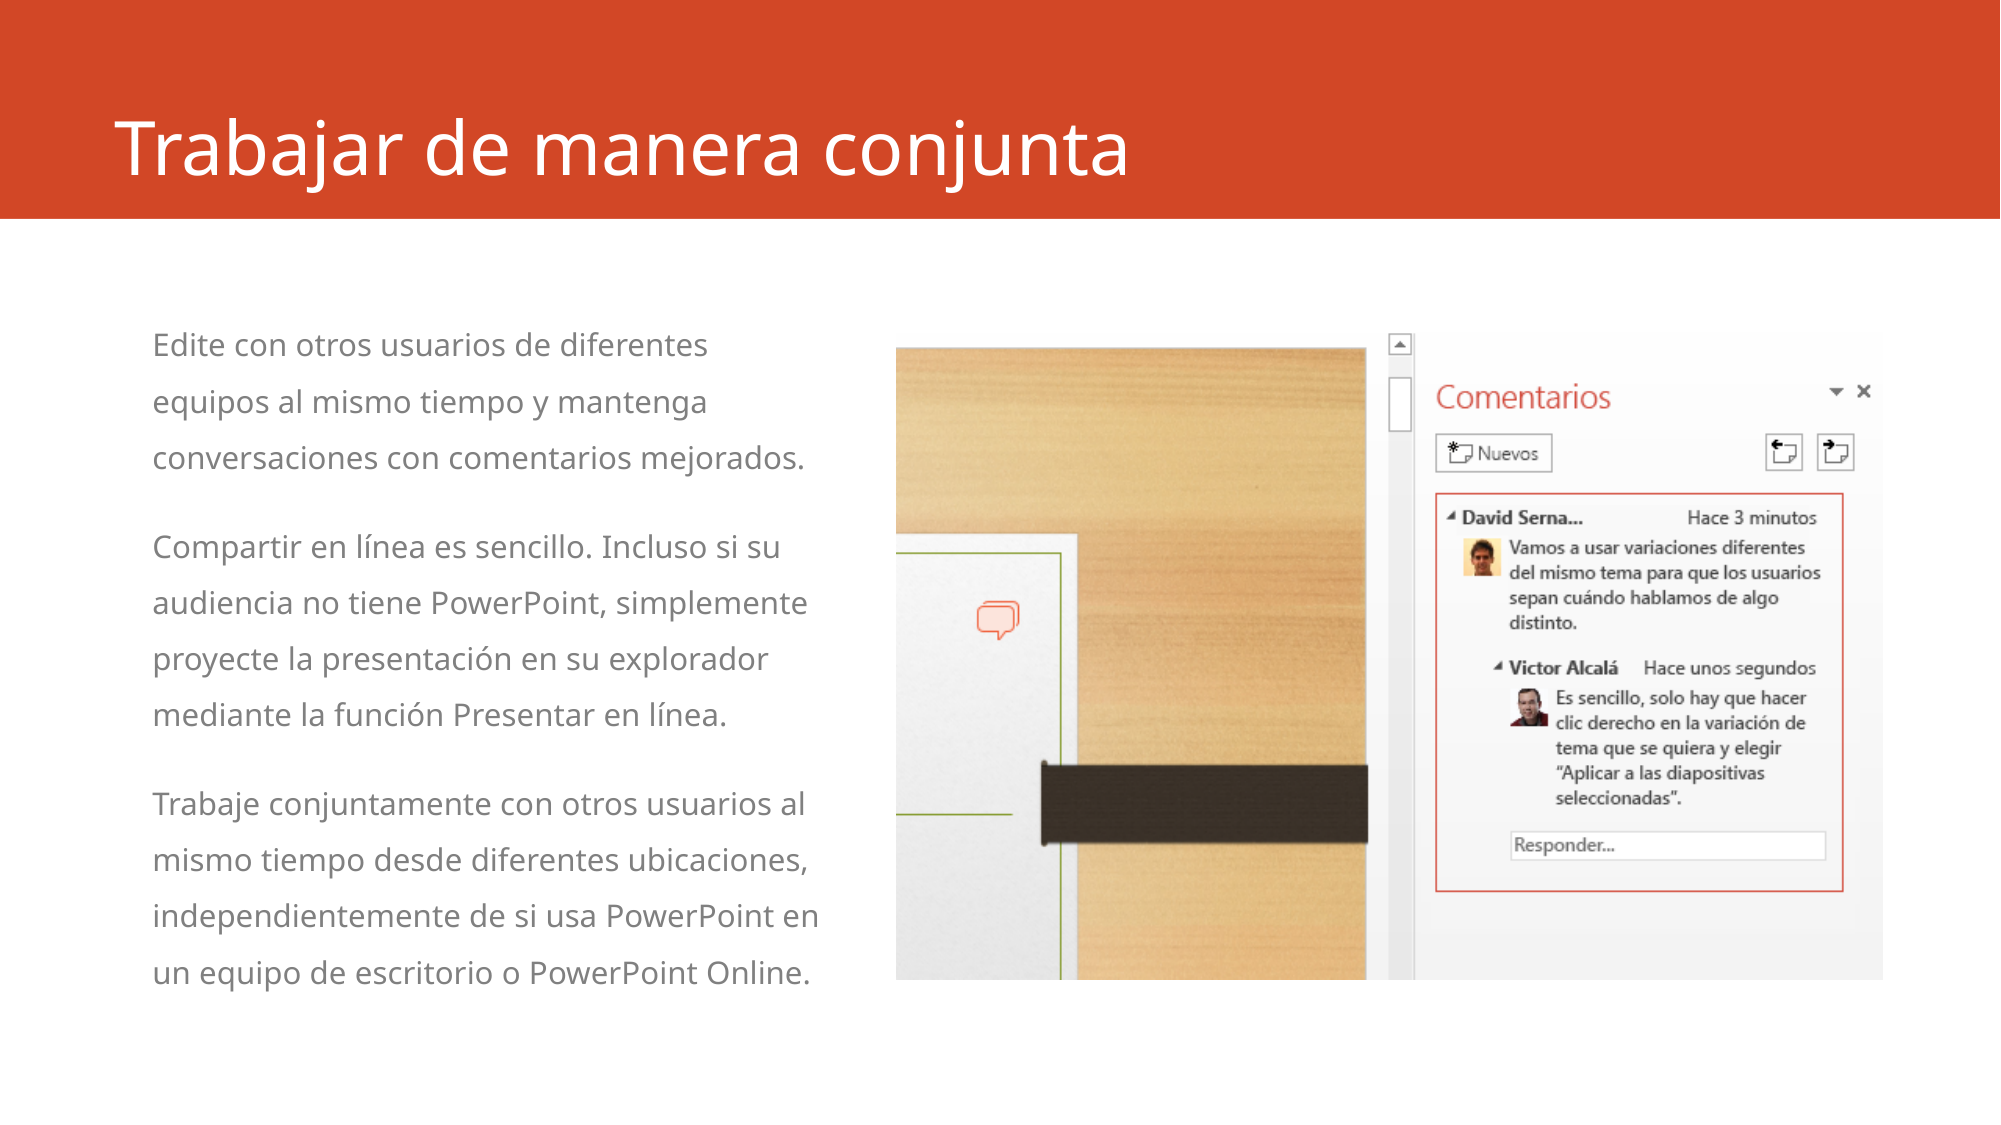

# Trabajar de manera conjunta
Edite con otros usuarios de diferentes equipos al mismo tiempo y mantenga conversaciones con comentarios mejorados.
Compartir en línea es sencillo. Incluso si su audiencia no tiene PowerPoint, simplemente proyecte la presentación en su explorador mediante la función Presentar en línea.
Trabaje conjuntamente con otros usuarios al mismo tiempo desde diferentes ubicaciones, independientemente de si usa PowerPoint en un equipo de escritorio o PowerPoint Online.